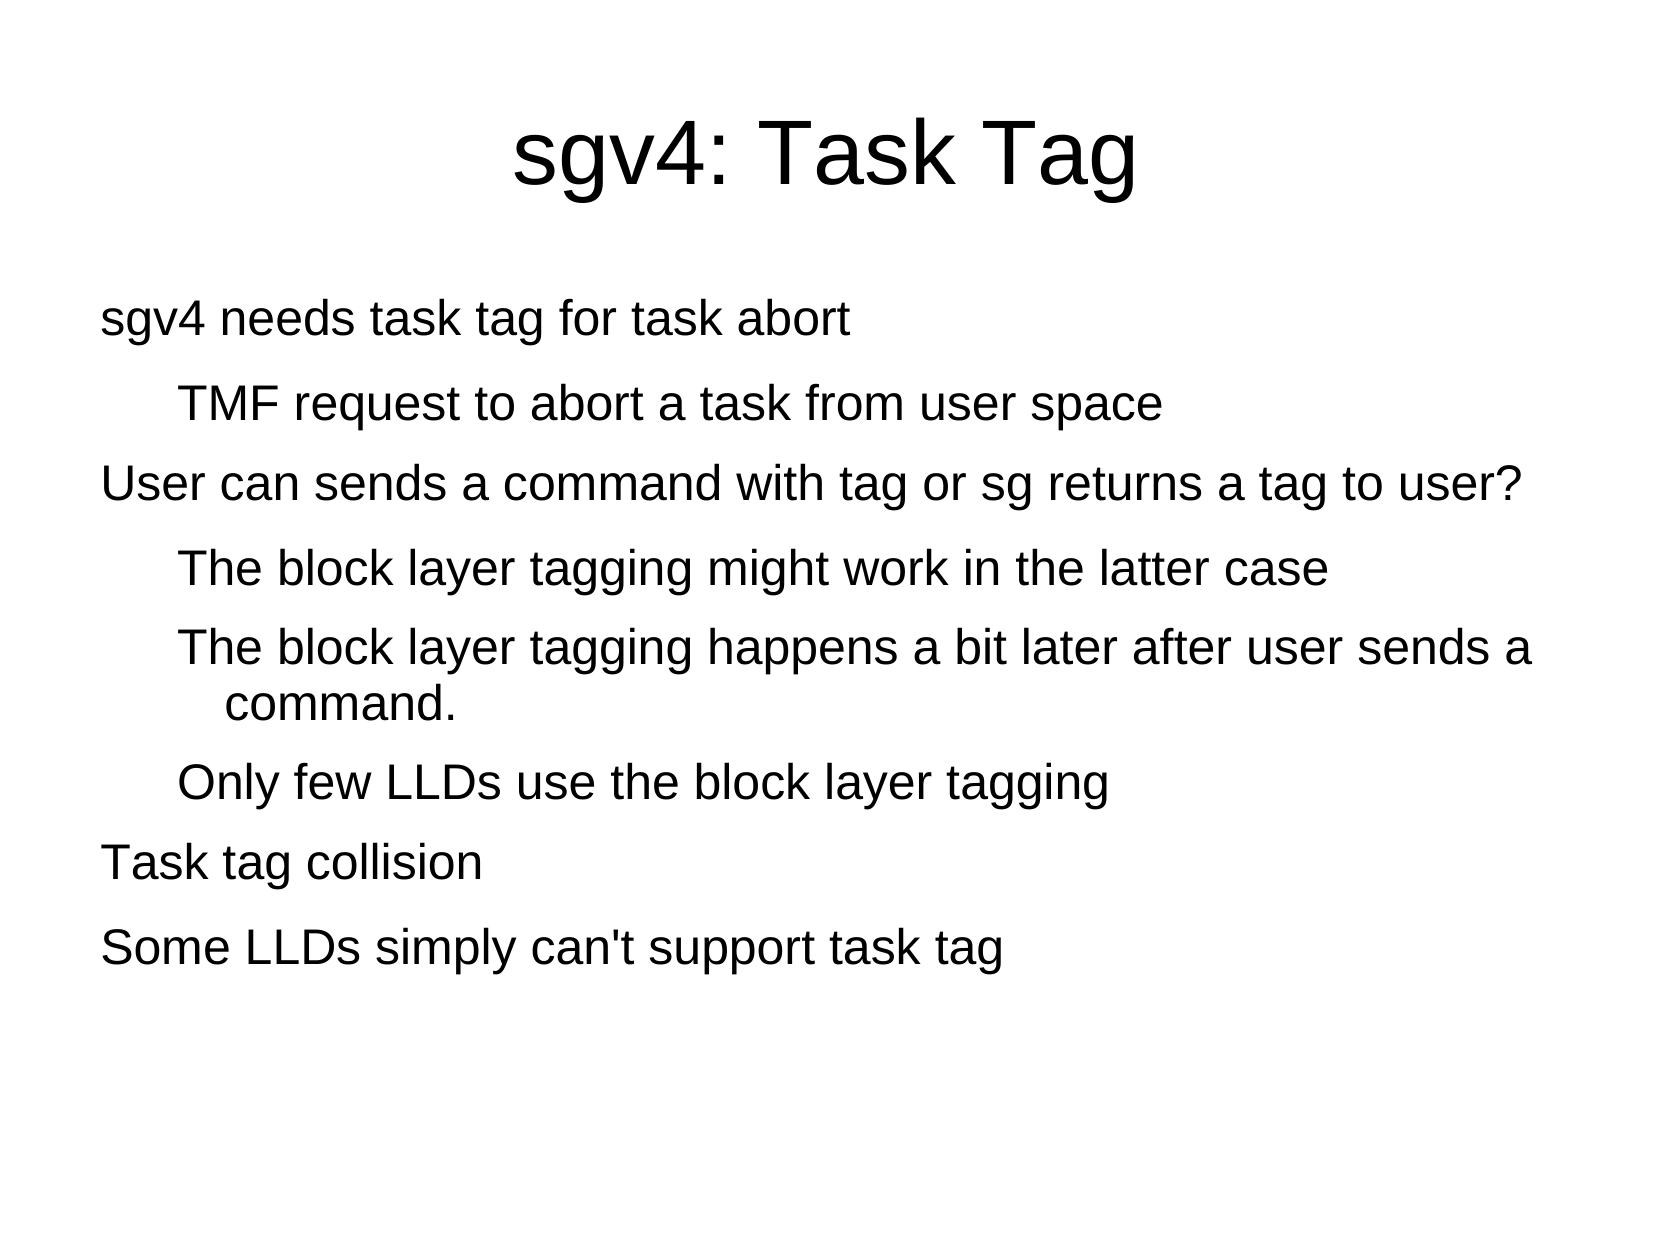

# sgv4: Task Tag
sgv4 needs task tag for task abort
TMF request to abort a task from user space
User can sends a command with tag or sg returns a tag to user?
The block layer tagging might work in the latter case
The block layer tagging happens a bit later after user sends a command.
Only few LLDs use the block layer tagging
Task tag collision
Some LLDs simply can't support task tag